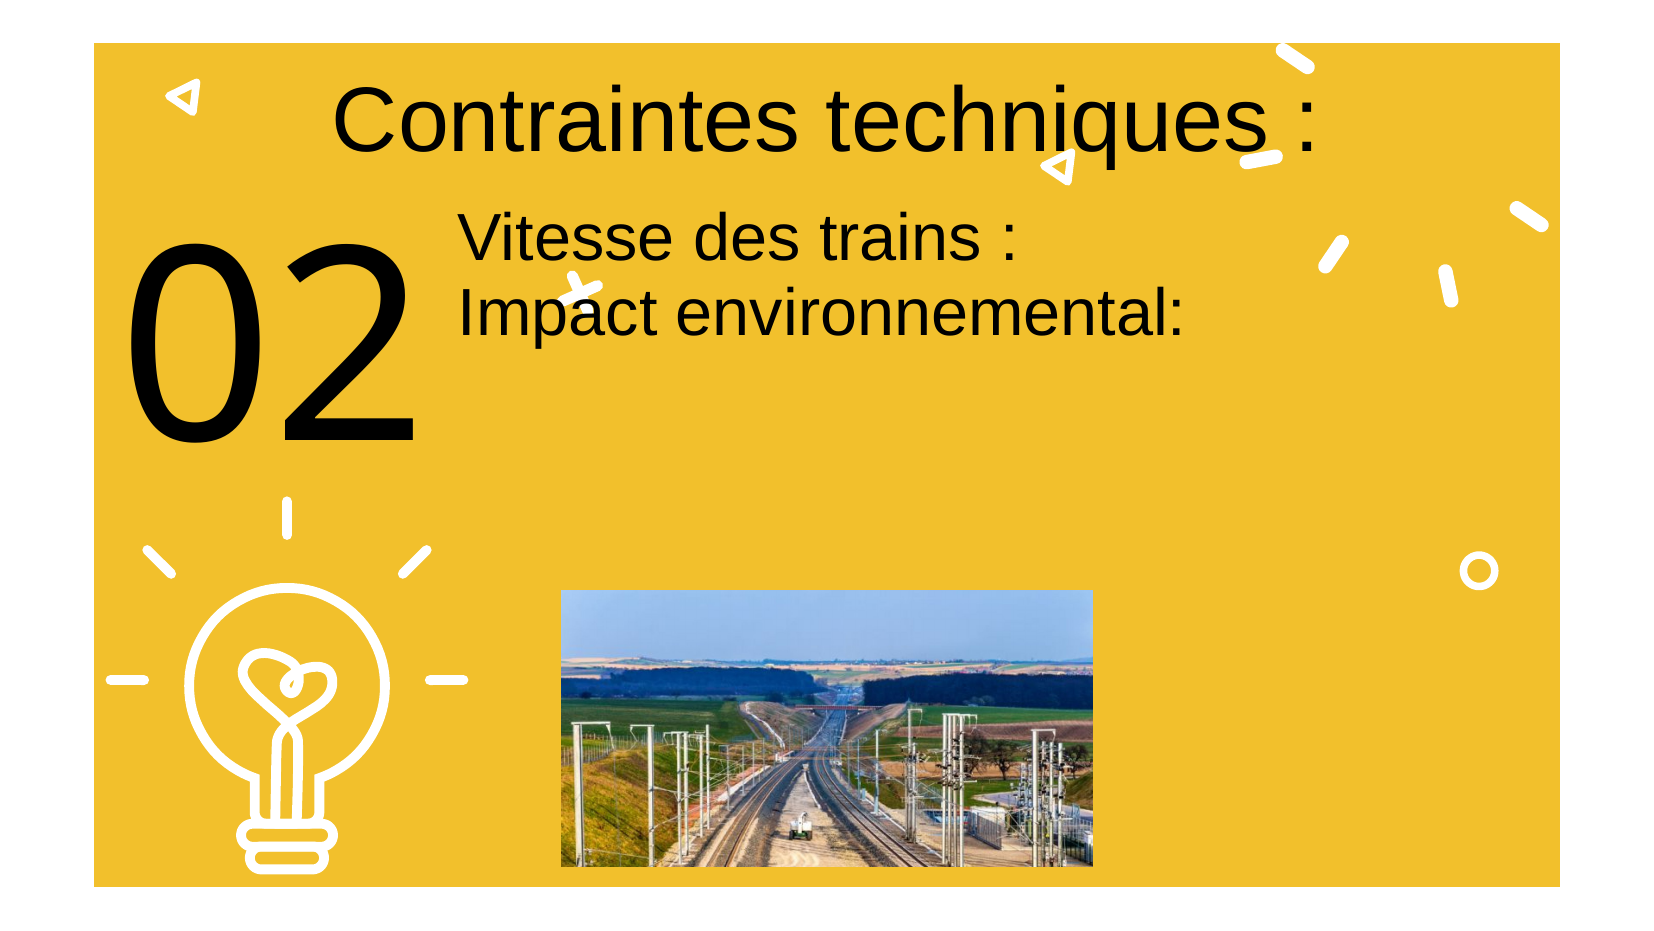

Contraintes techniques :
# 02
Vitesse des trains :
Impact environnemental: